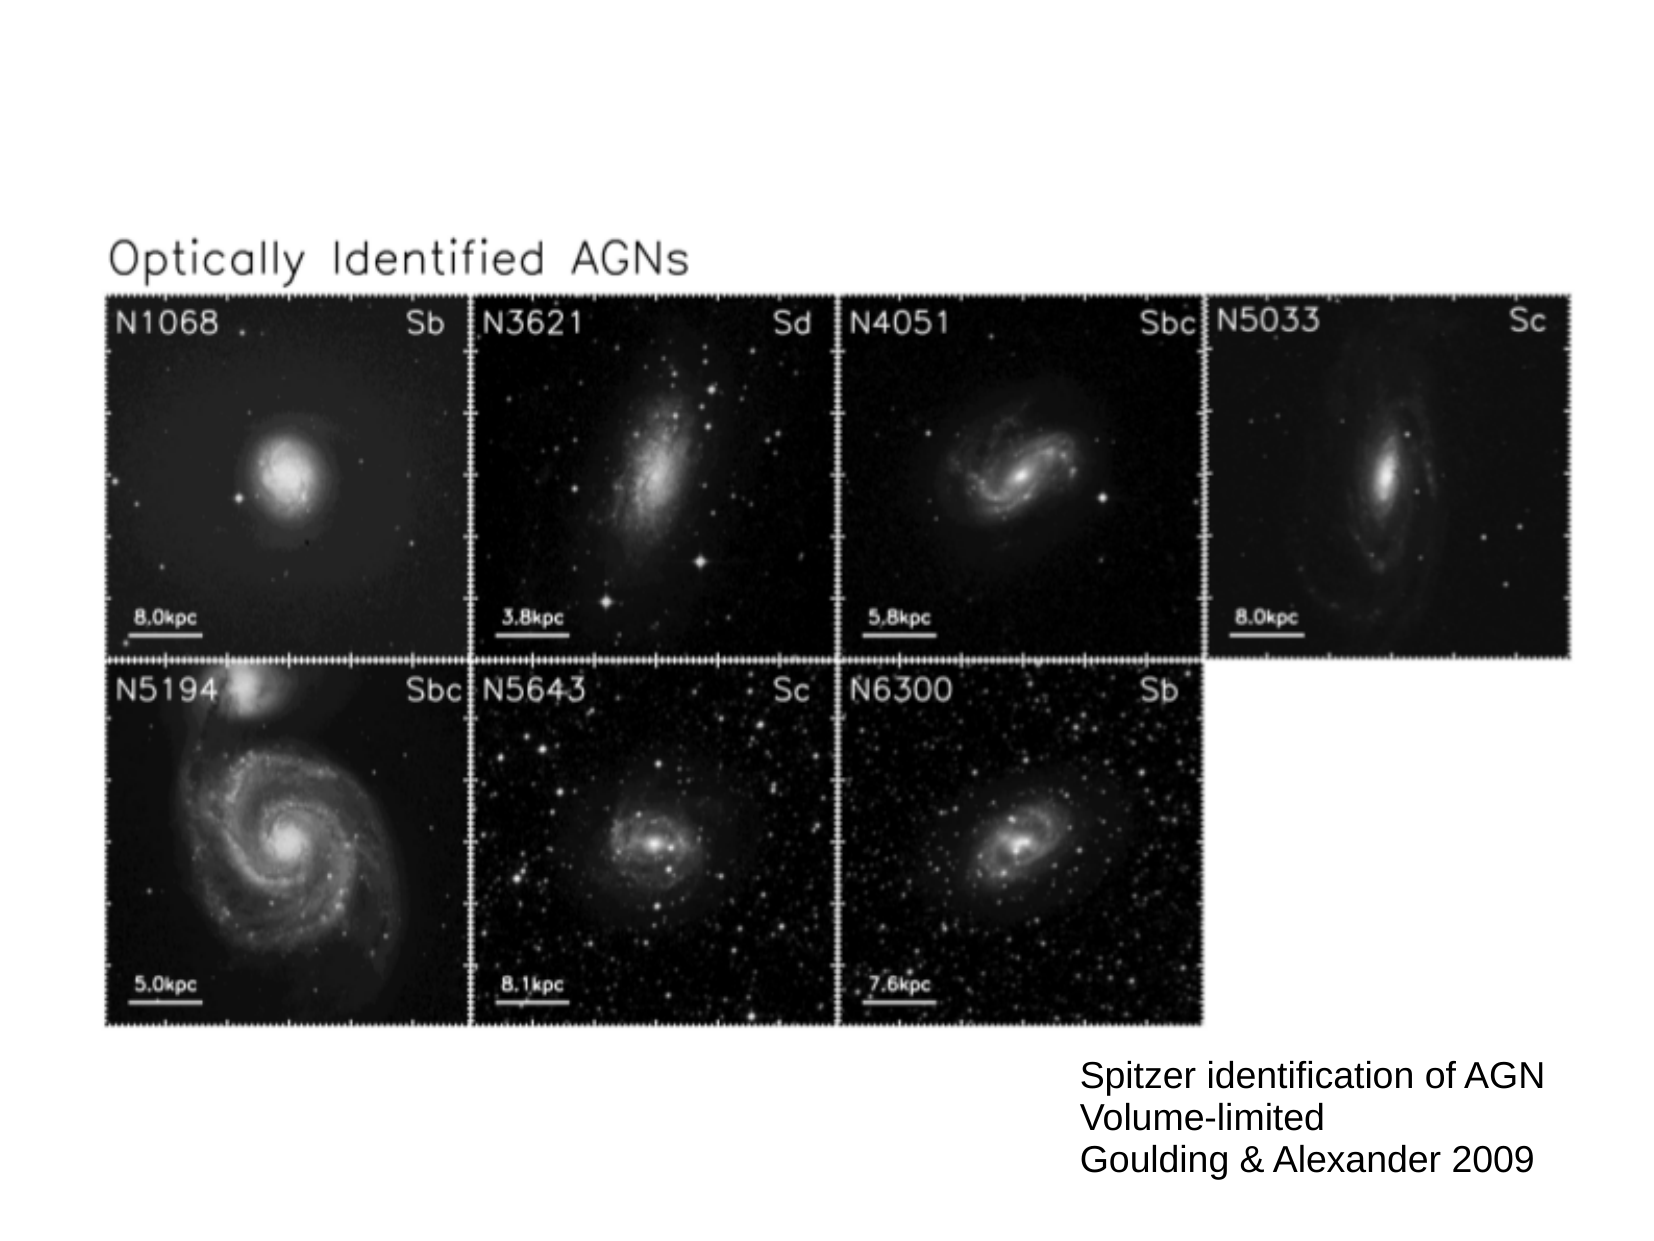

#
Spitzer identification of AGN
Volume-limited
Goulding & Alexander 2009